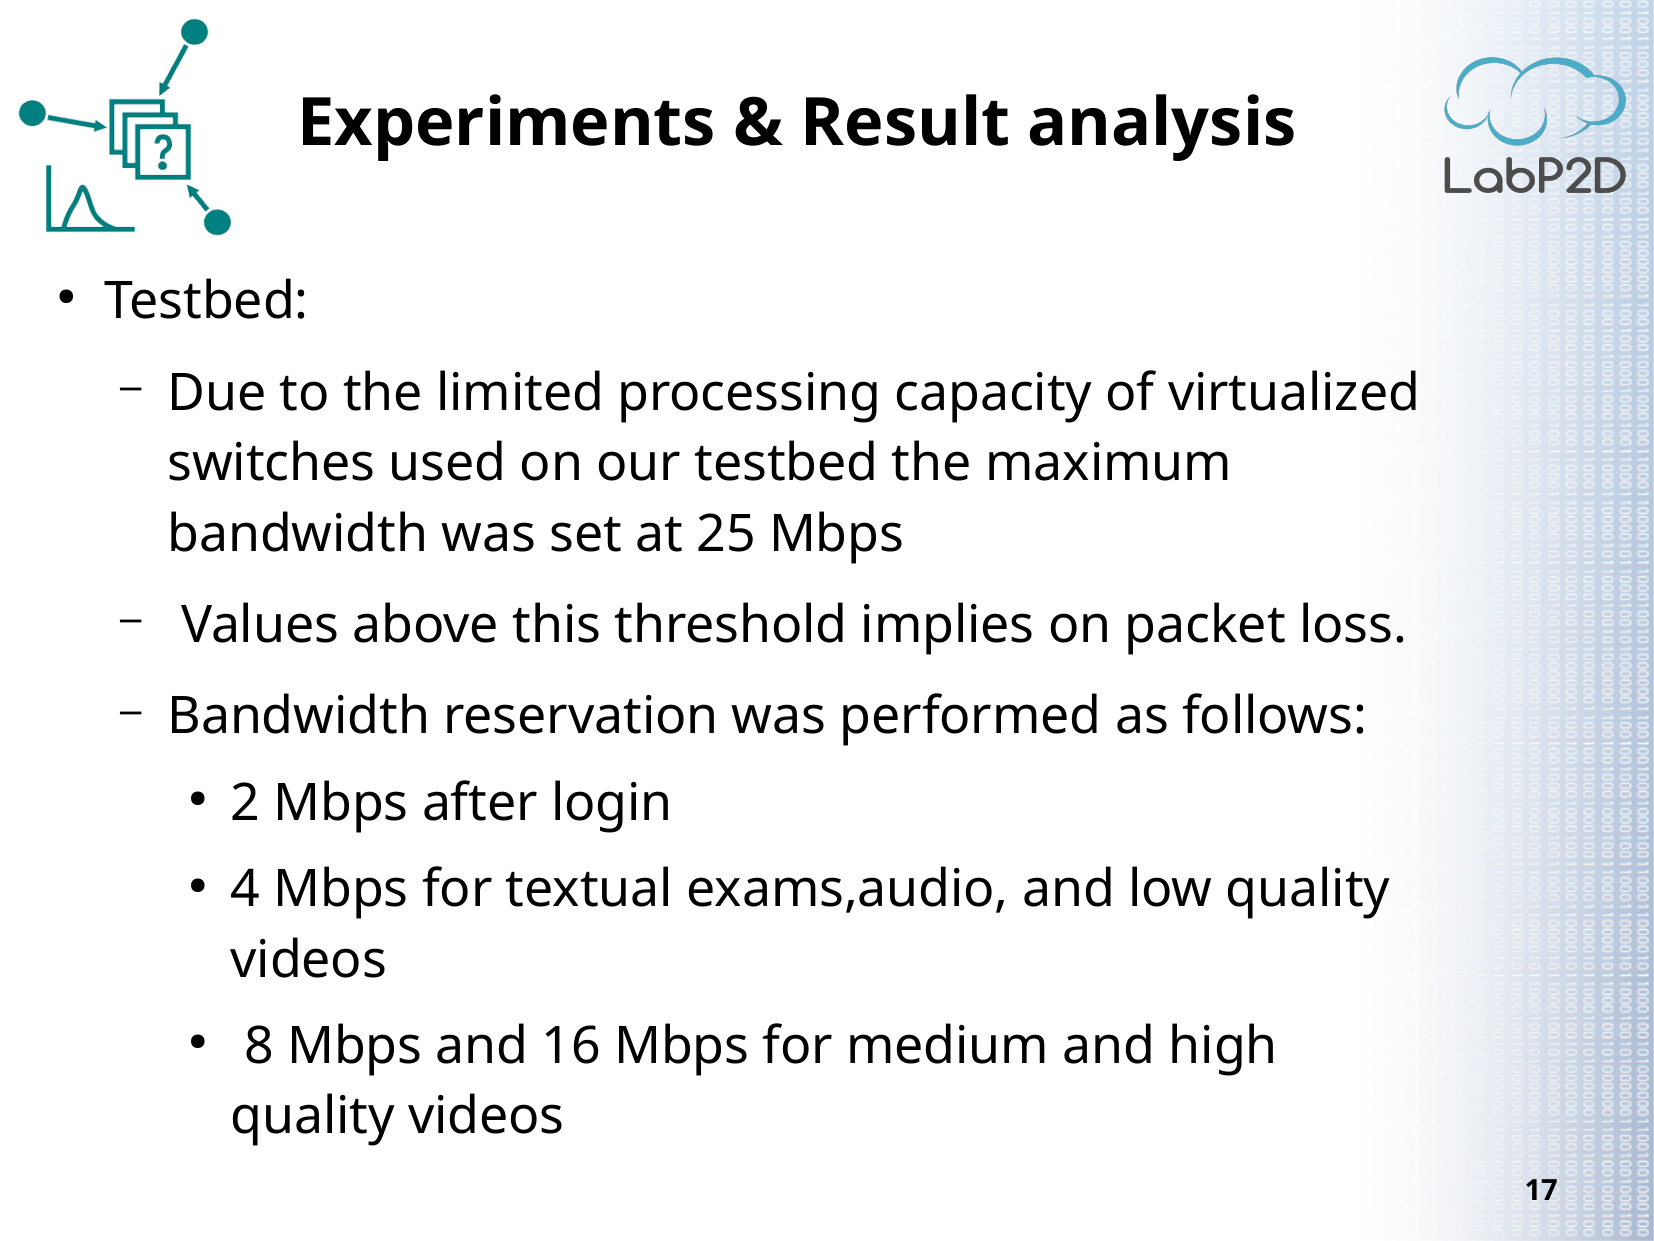

Experiments & Result analysis
# Testbed:
Due to the limited processing capacity of virtualized switches used on our testbed the maximum bandwidth was set at 25 Mbps
 Values above this threshold implies on packet loss.
Bandwidth reservation was performed as follows:
2 Mbps after login
4 Mbps for textual exams,audio, and low quality videos
 8 Mbps and 16 Mbps for medium and high quality videos
17